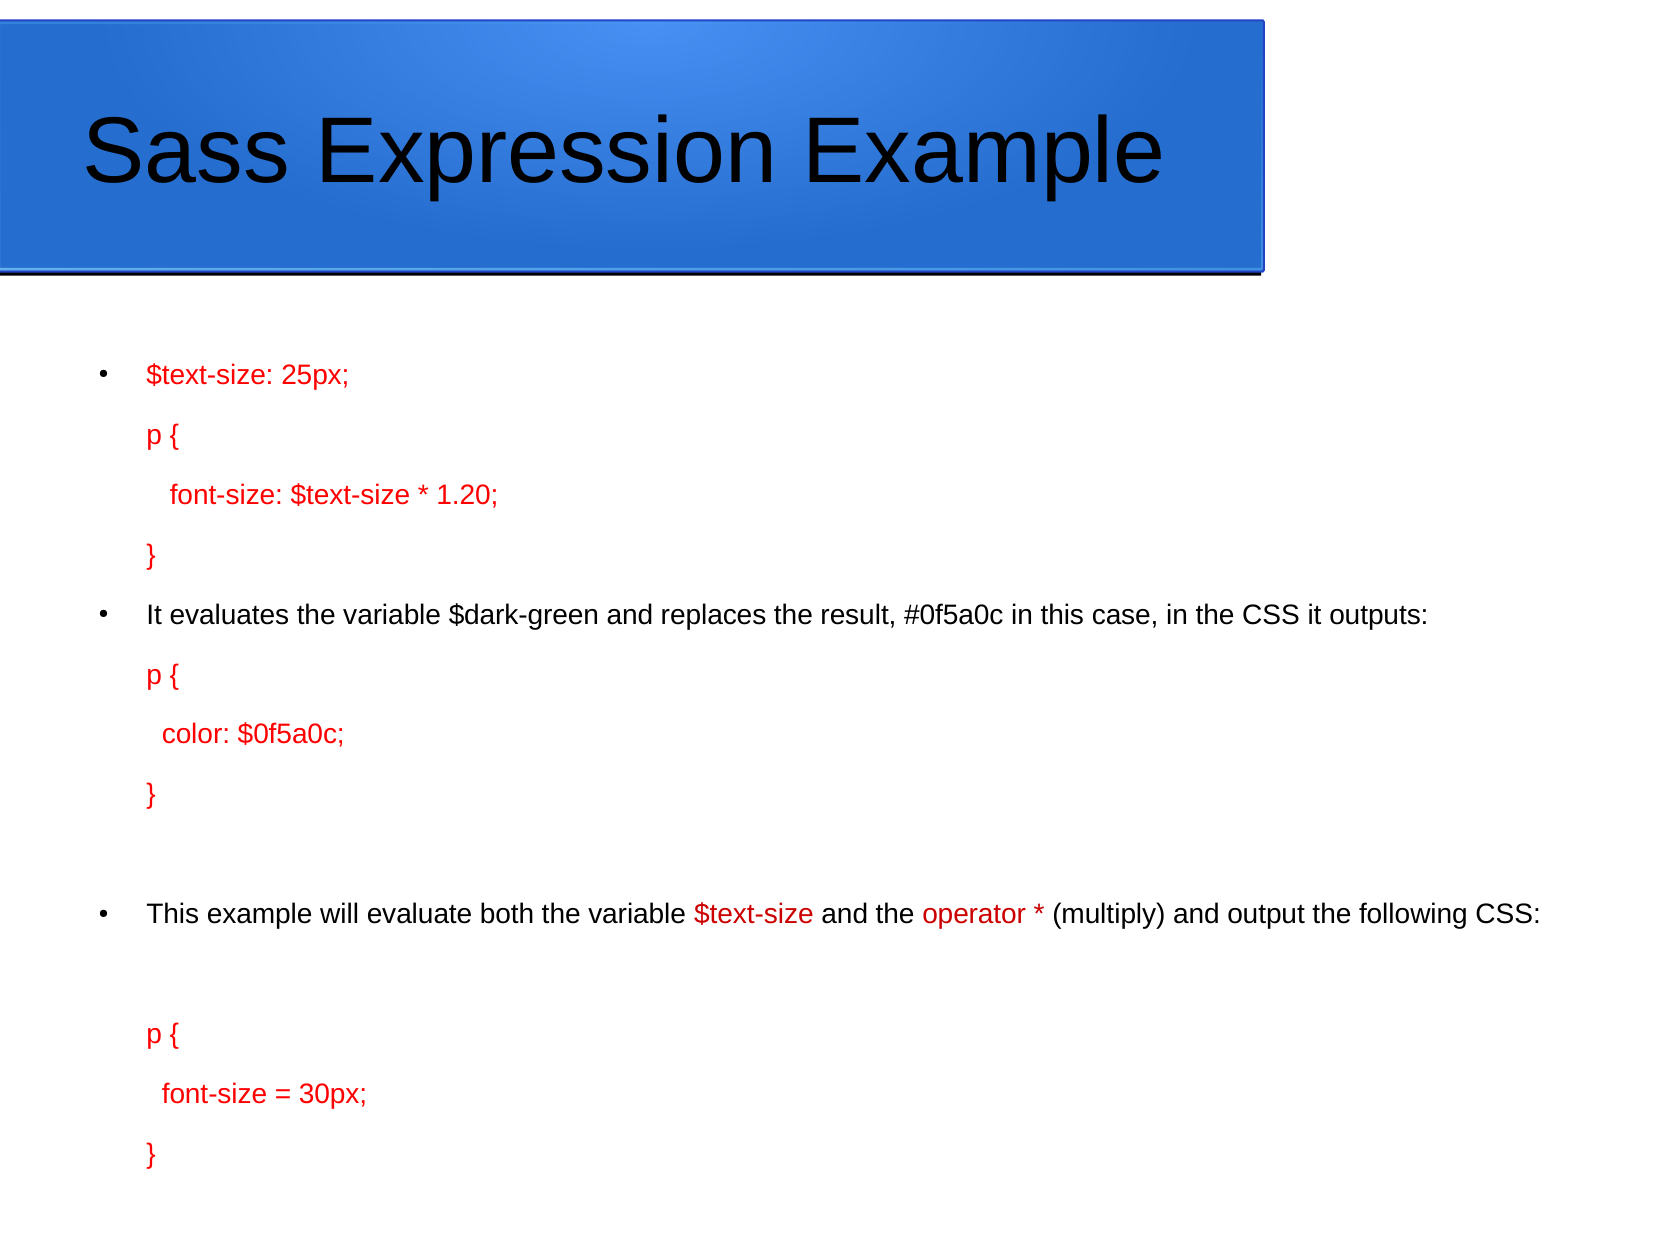

# Sass Expression Example
$text-size: 25px;
p {
 font-size: $text-size * 1.20;
}
It evaluates the variable $dark-green and replaces the result, #0f5a0c in this case, in the CSS it outputs:
p {
 color: $0f5a0c;
}
This example will evaluate both the variable $text-size and the operator * (multiply) and output the following CSS:
p {
 font-size = 30px;
}